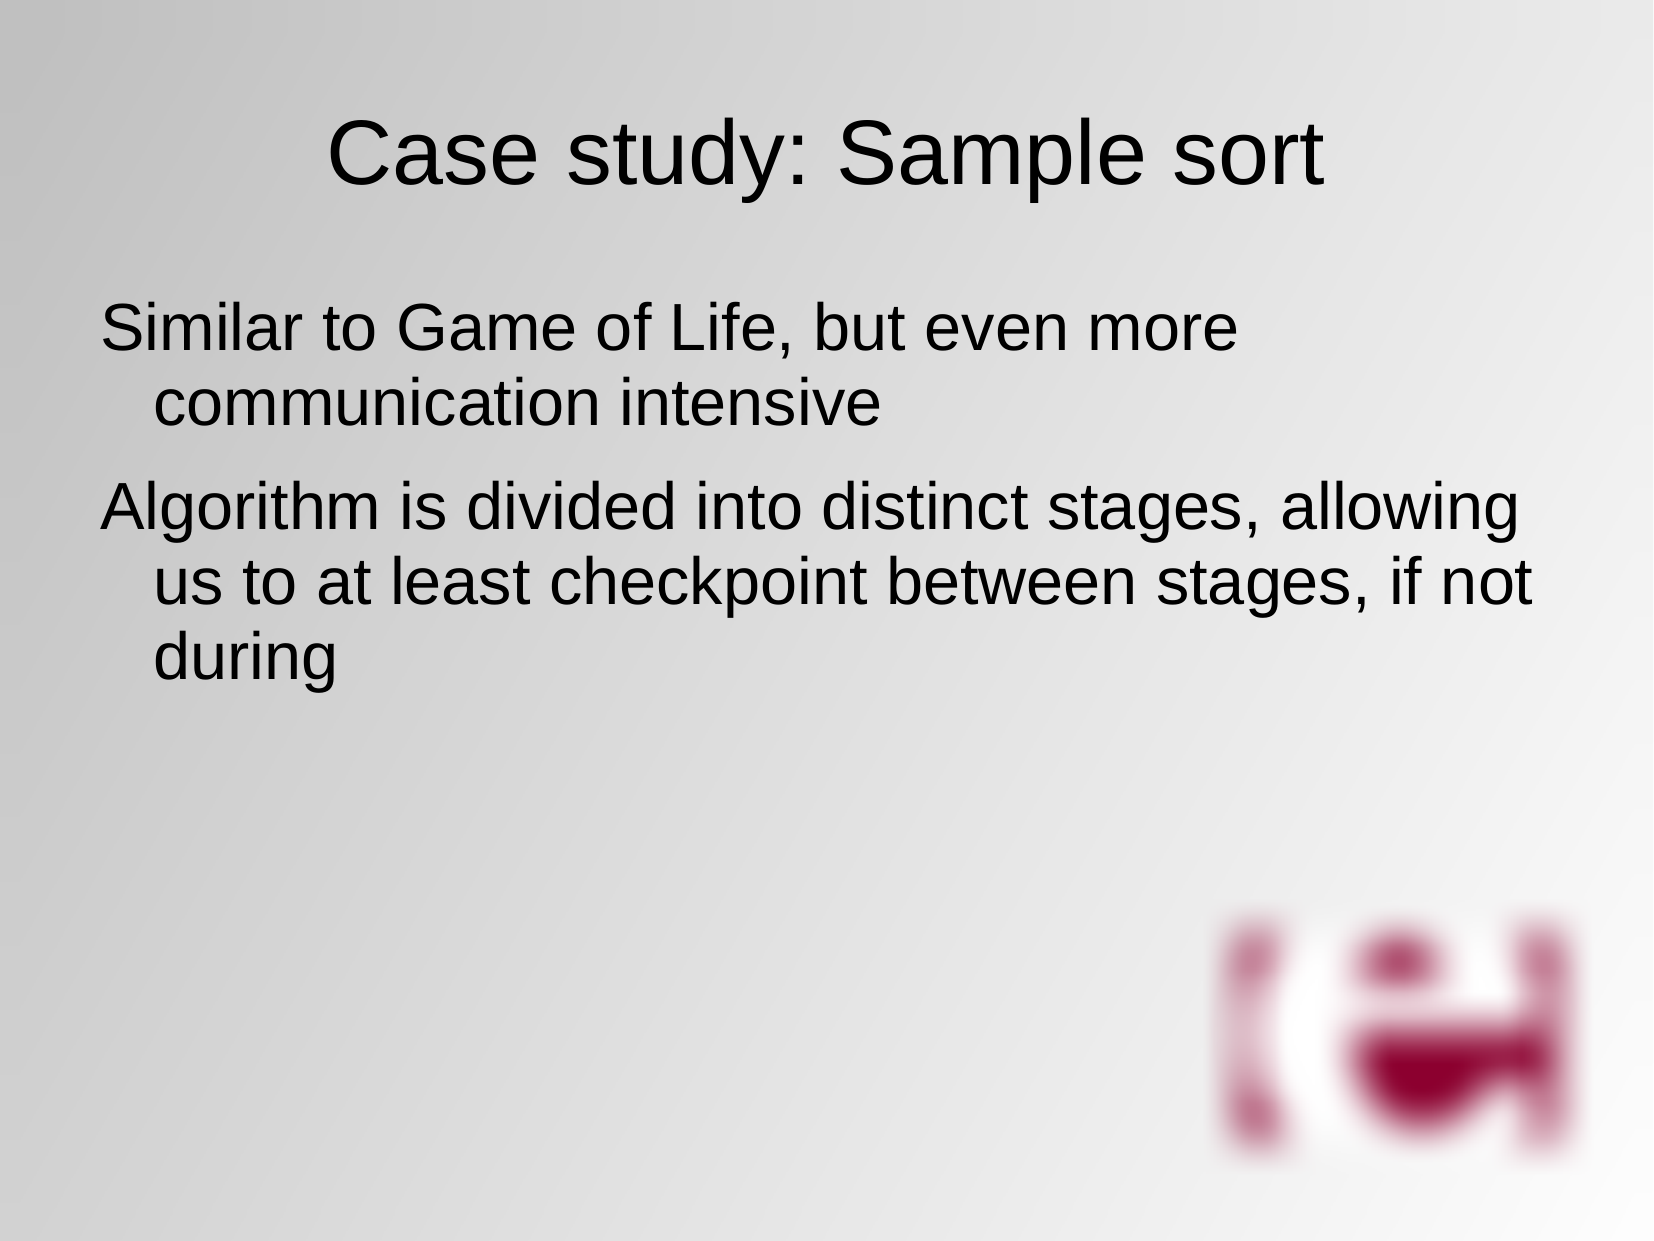

# Case study: Sample sort
Similar to Game of Life, but even more communication intensive
Algorithm is divided into distinct stages, allowing us to at least checkpoint between stages, if not during